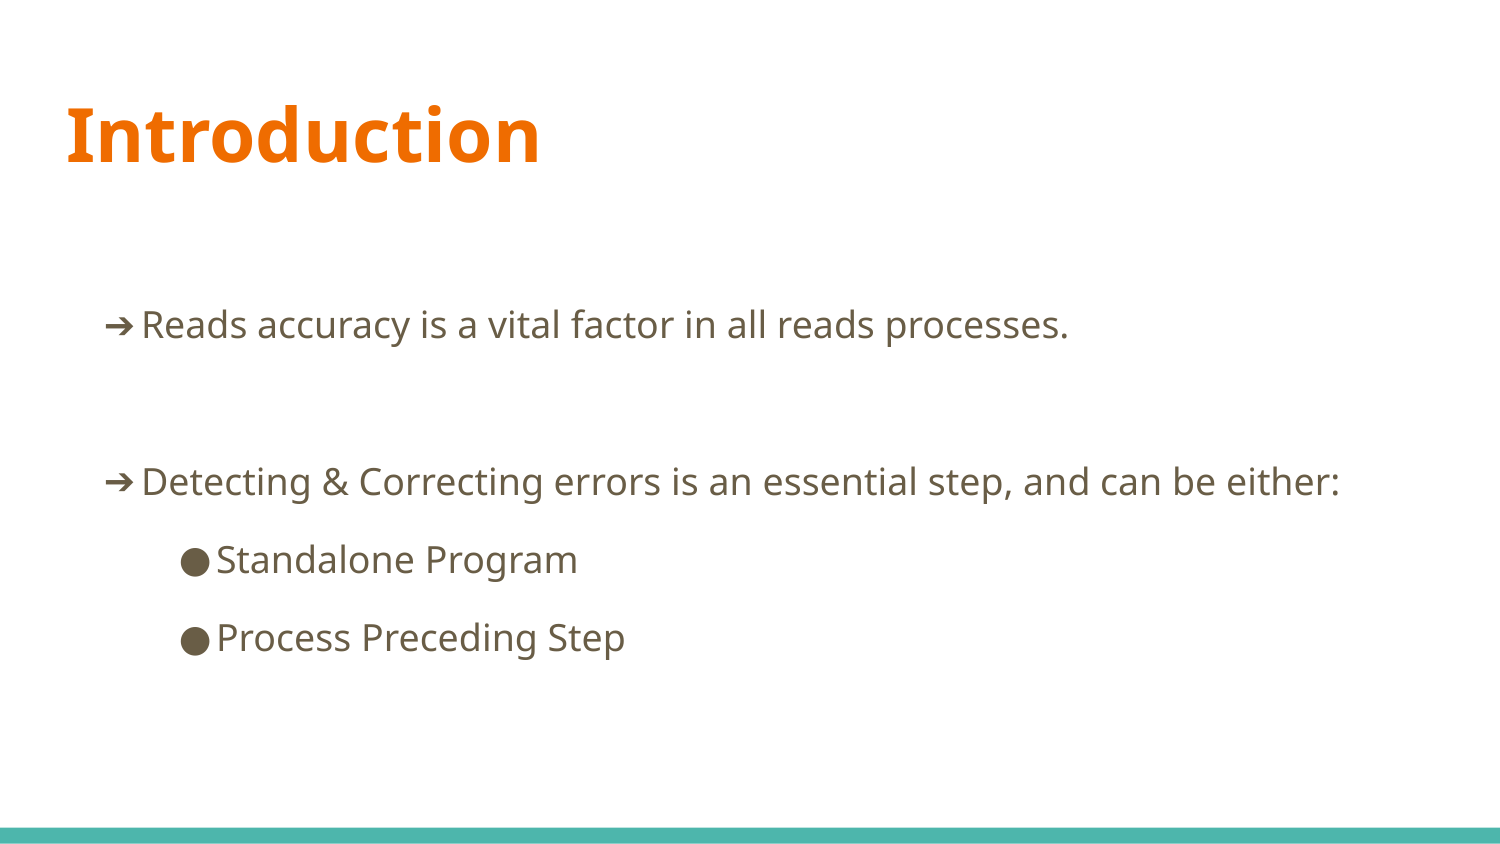

Introduction
# Reads accuracy is a vital factor in all reads processes.
Detecting & Correcting errors is an essential step, and can be either:
Standalone Program
Process Preceding Step